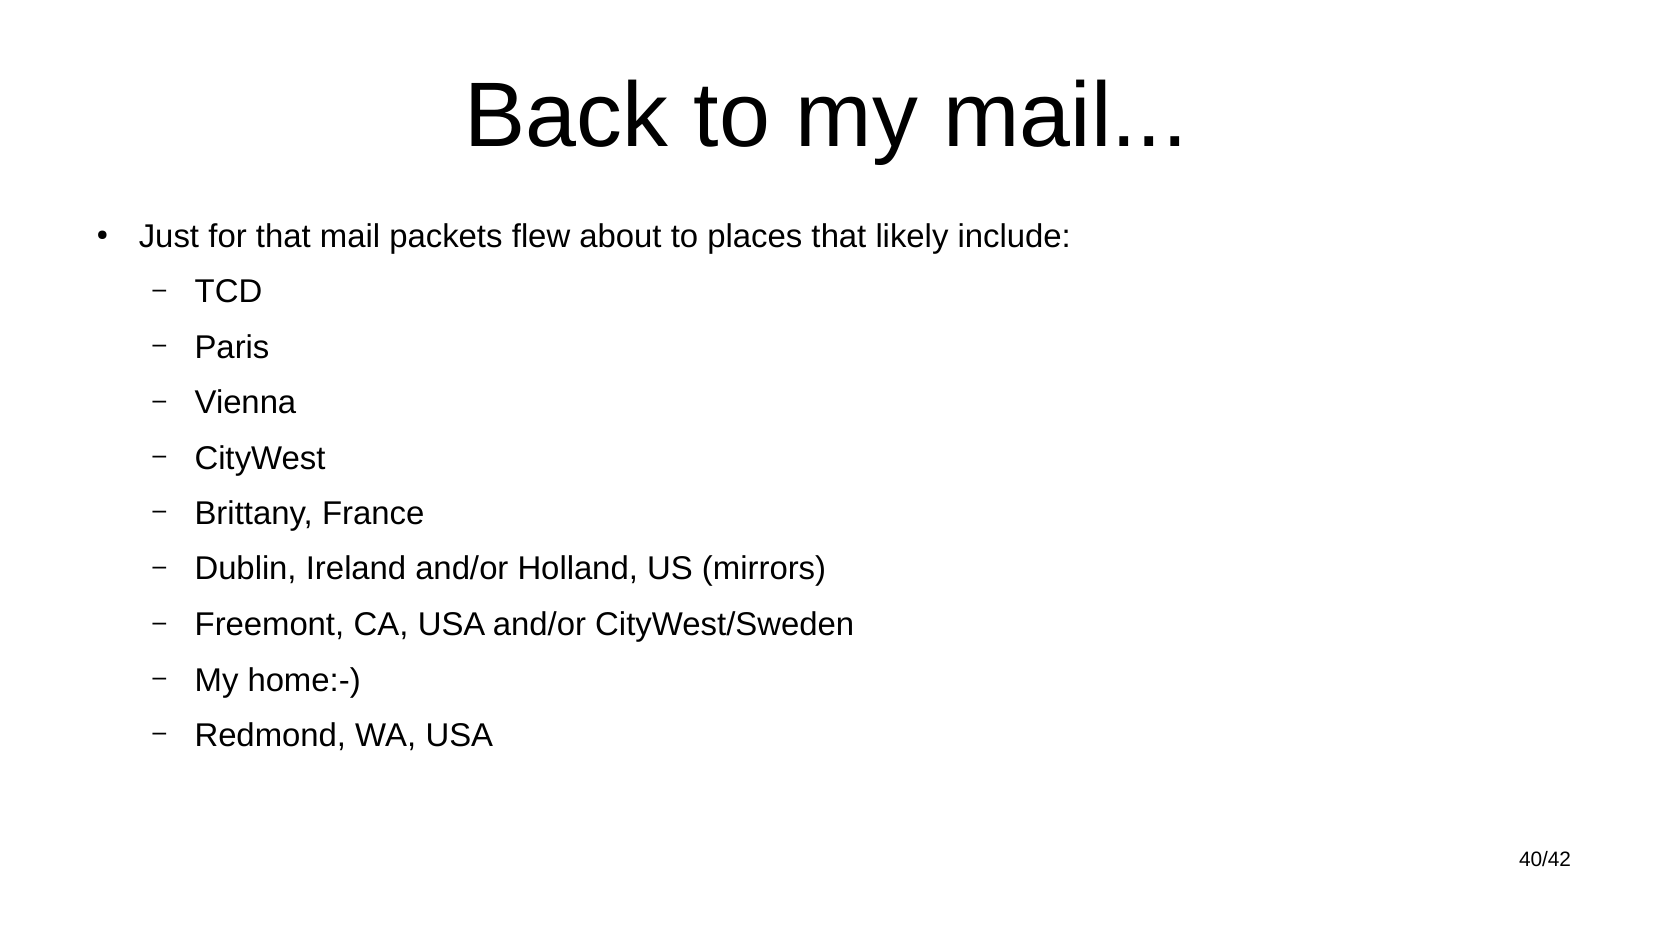

# Back to my mail...
Just for that mail packets flew about to places that likely include:
TCD
Paris
Vienna
CityWest
Brittany, France
Dublin, Ireland and/or Holland, US (mirrors)
Freemont, CA, USA and/or CityWest/Sweden
My home:-)
Redmond, WA, USA
40